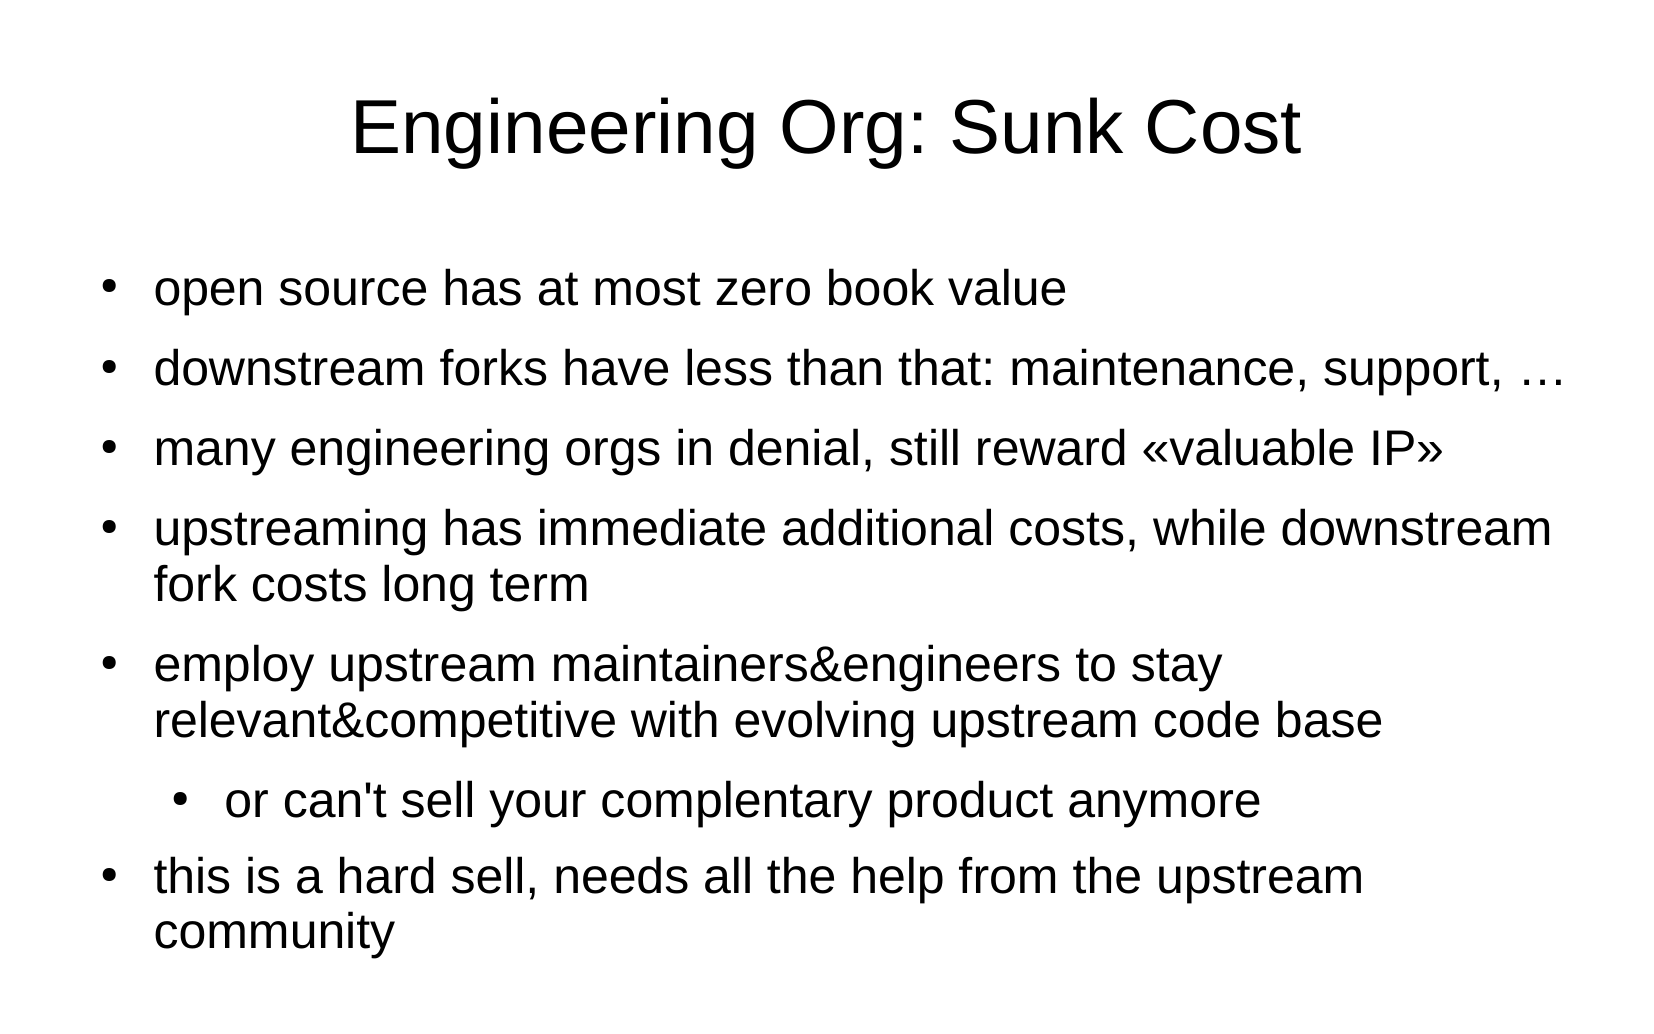

# Engineering Org: Sunk Cost
open source has at most zero book value
downstream forks have less than that: maintenance, support, …
many engineering orgs in denial, still reward «valuable IP»
upstreaming has immediate additional costs, while downstream fork costs long term
employ upstream maintainers&engineers to stay relevant&competitive with evolving upstream code base
or can't sell your complentary product anymore
this is a hard sell, needs all the help from the upstream community